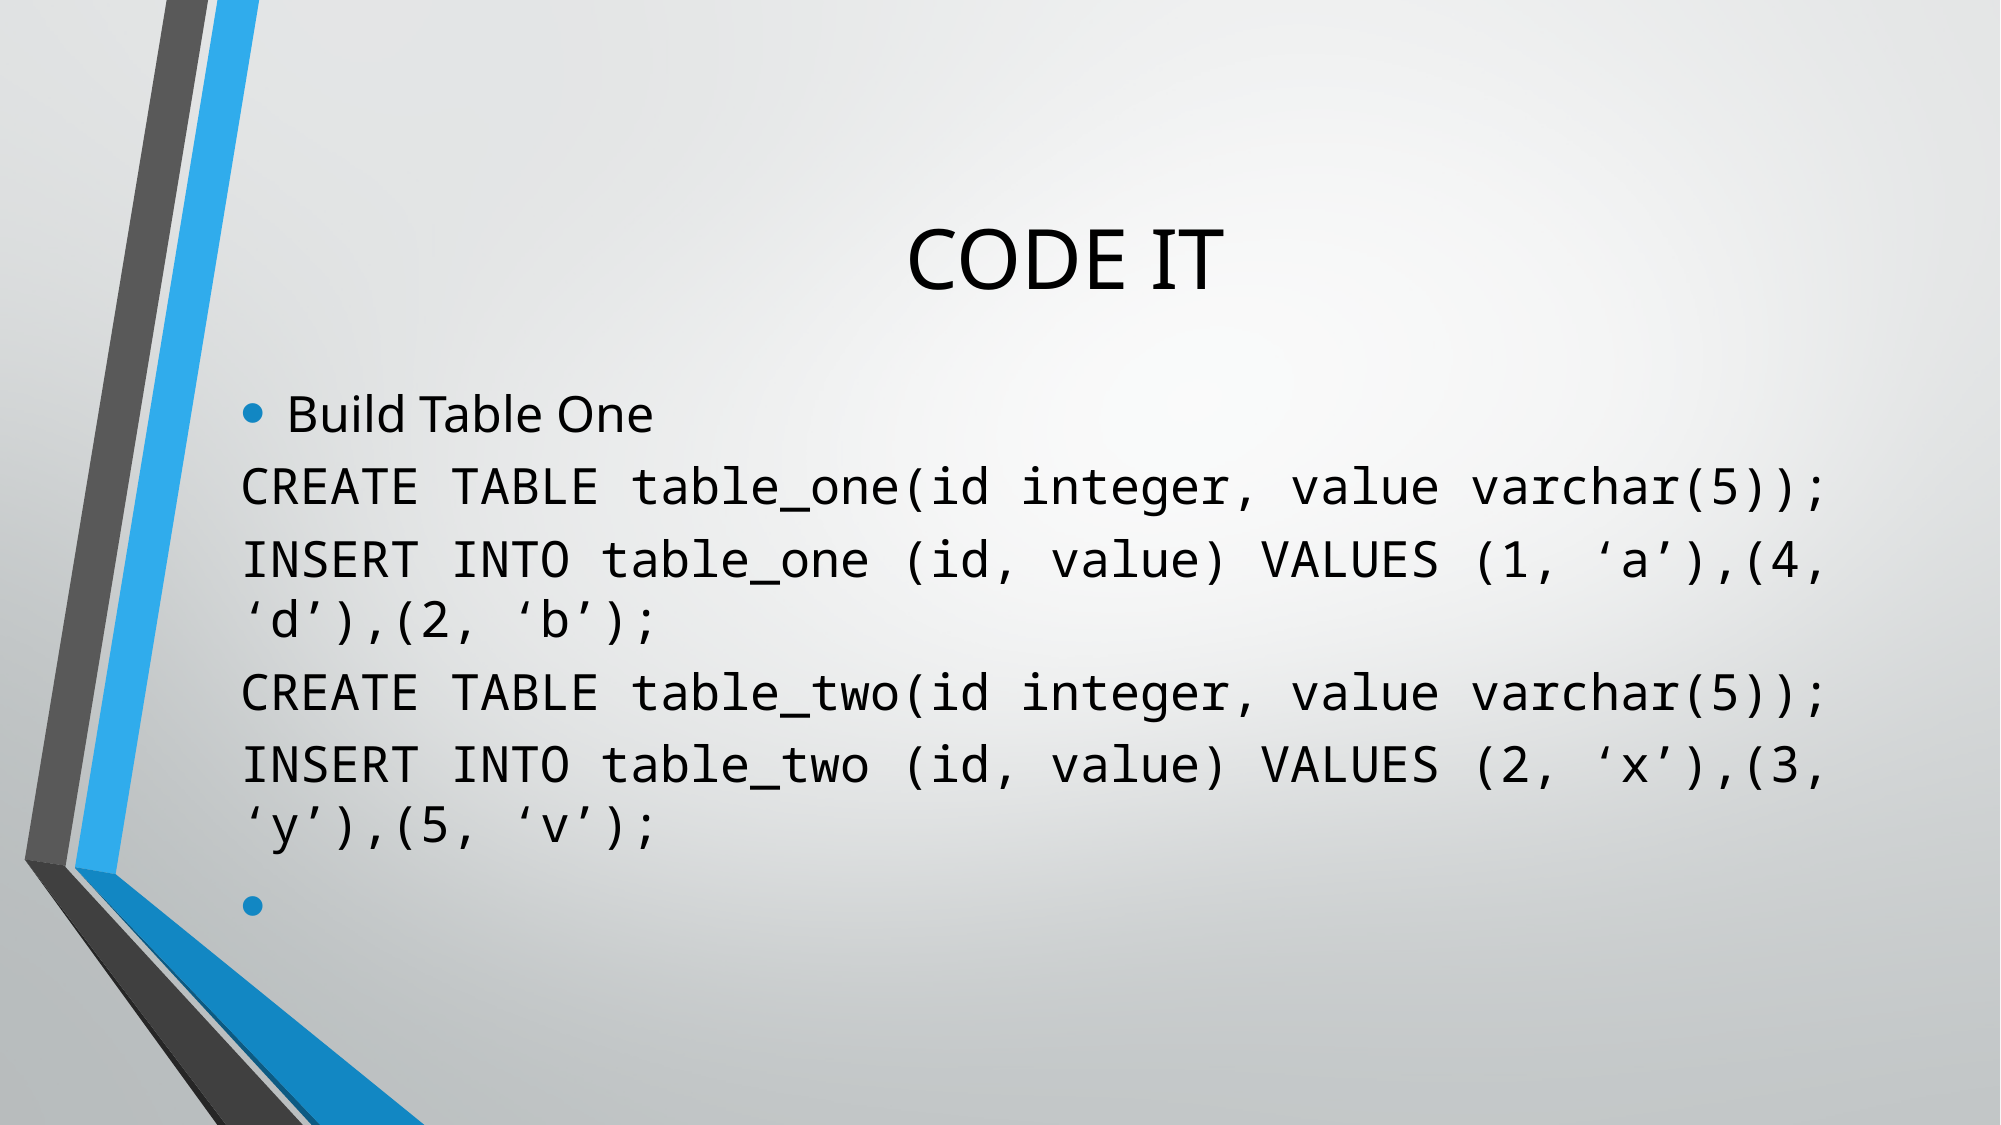

# CODE IT
Build Table One
CREATE TABLE table_one(id integer, value varchar(5));
INSERT INTO table_one (id, value) VALUES (1, ‘a’),(4, ‘d’),(2, ‘b’);
CREATE TABLE table_two(id integer, value varchar(5));
INSERT INTO table_two (id, value) VALUES (2, ‘x’),(3, ‘y’),(5, ‘v’);